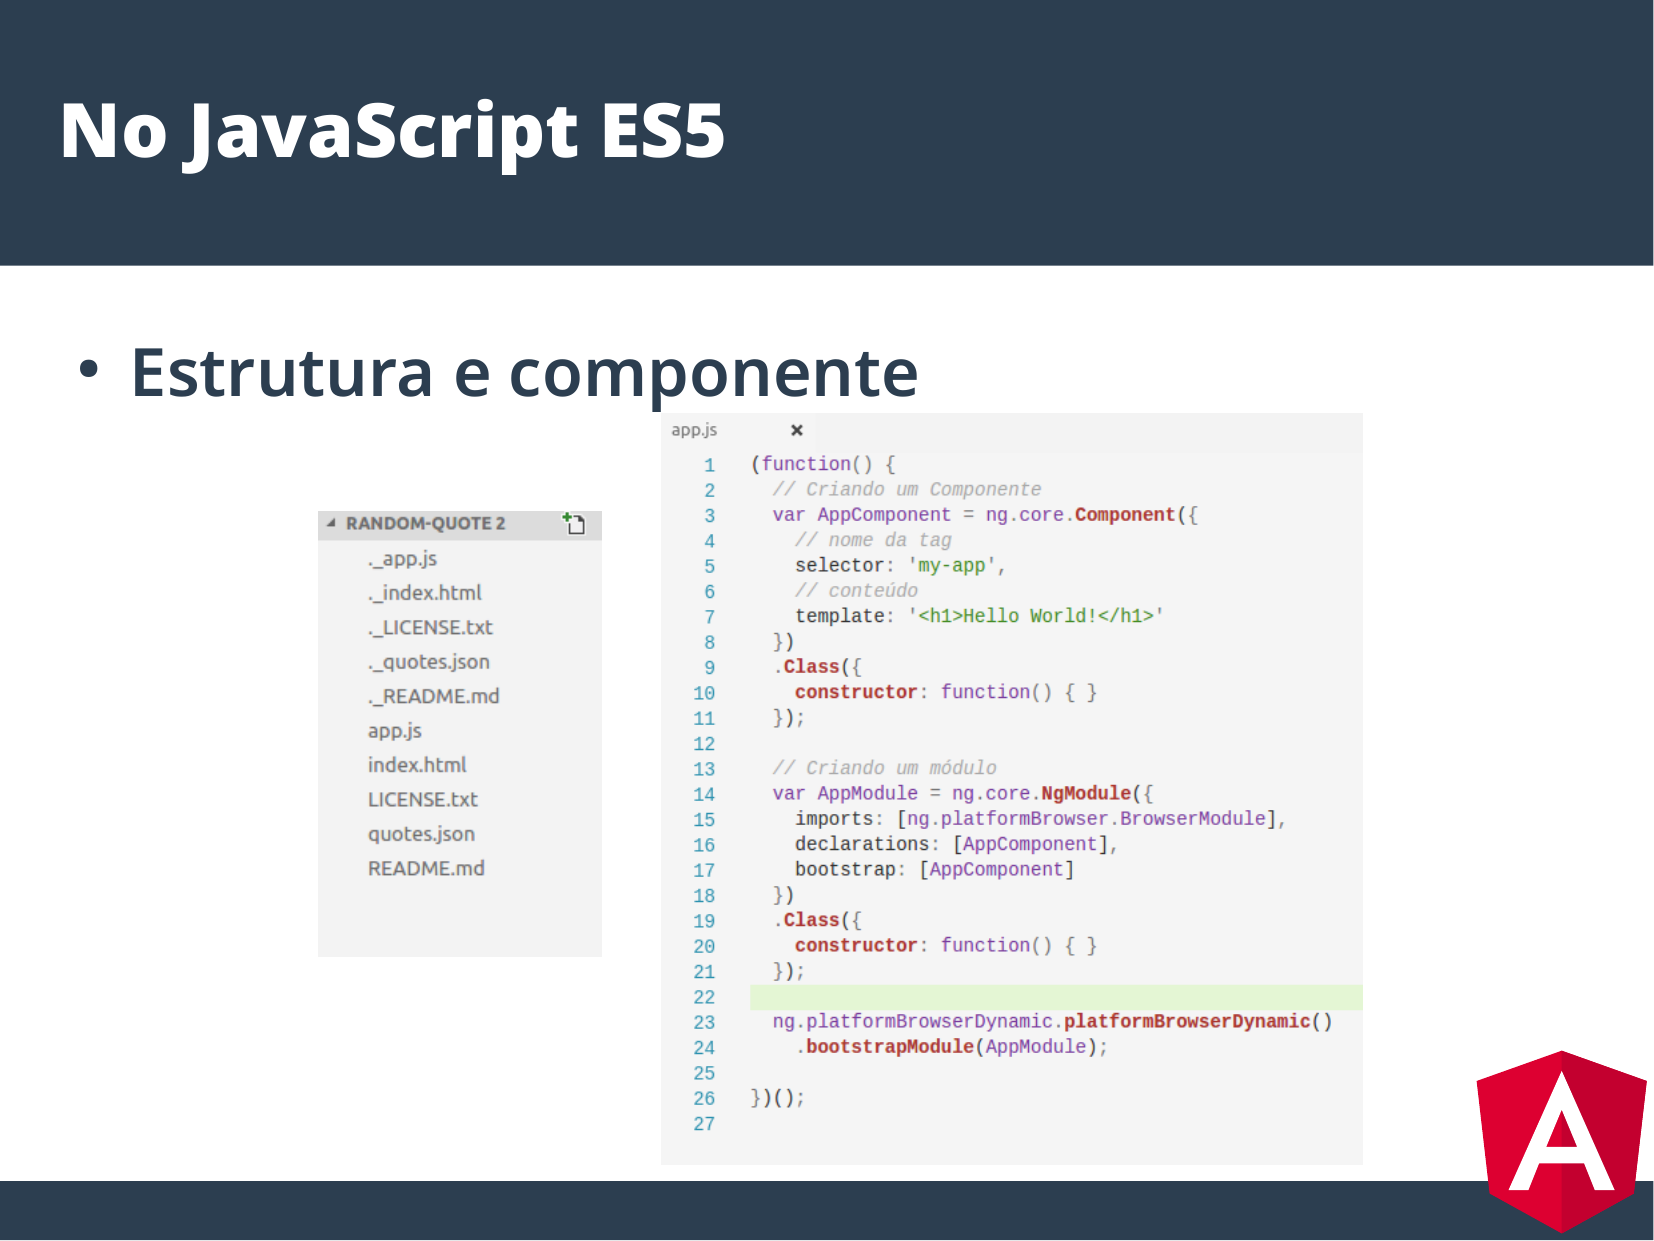

# No JavaScript ES5
Estrutura e componente